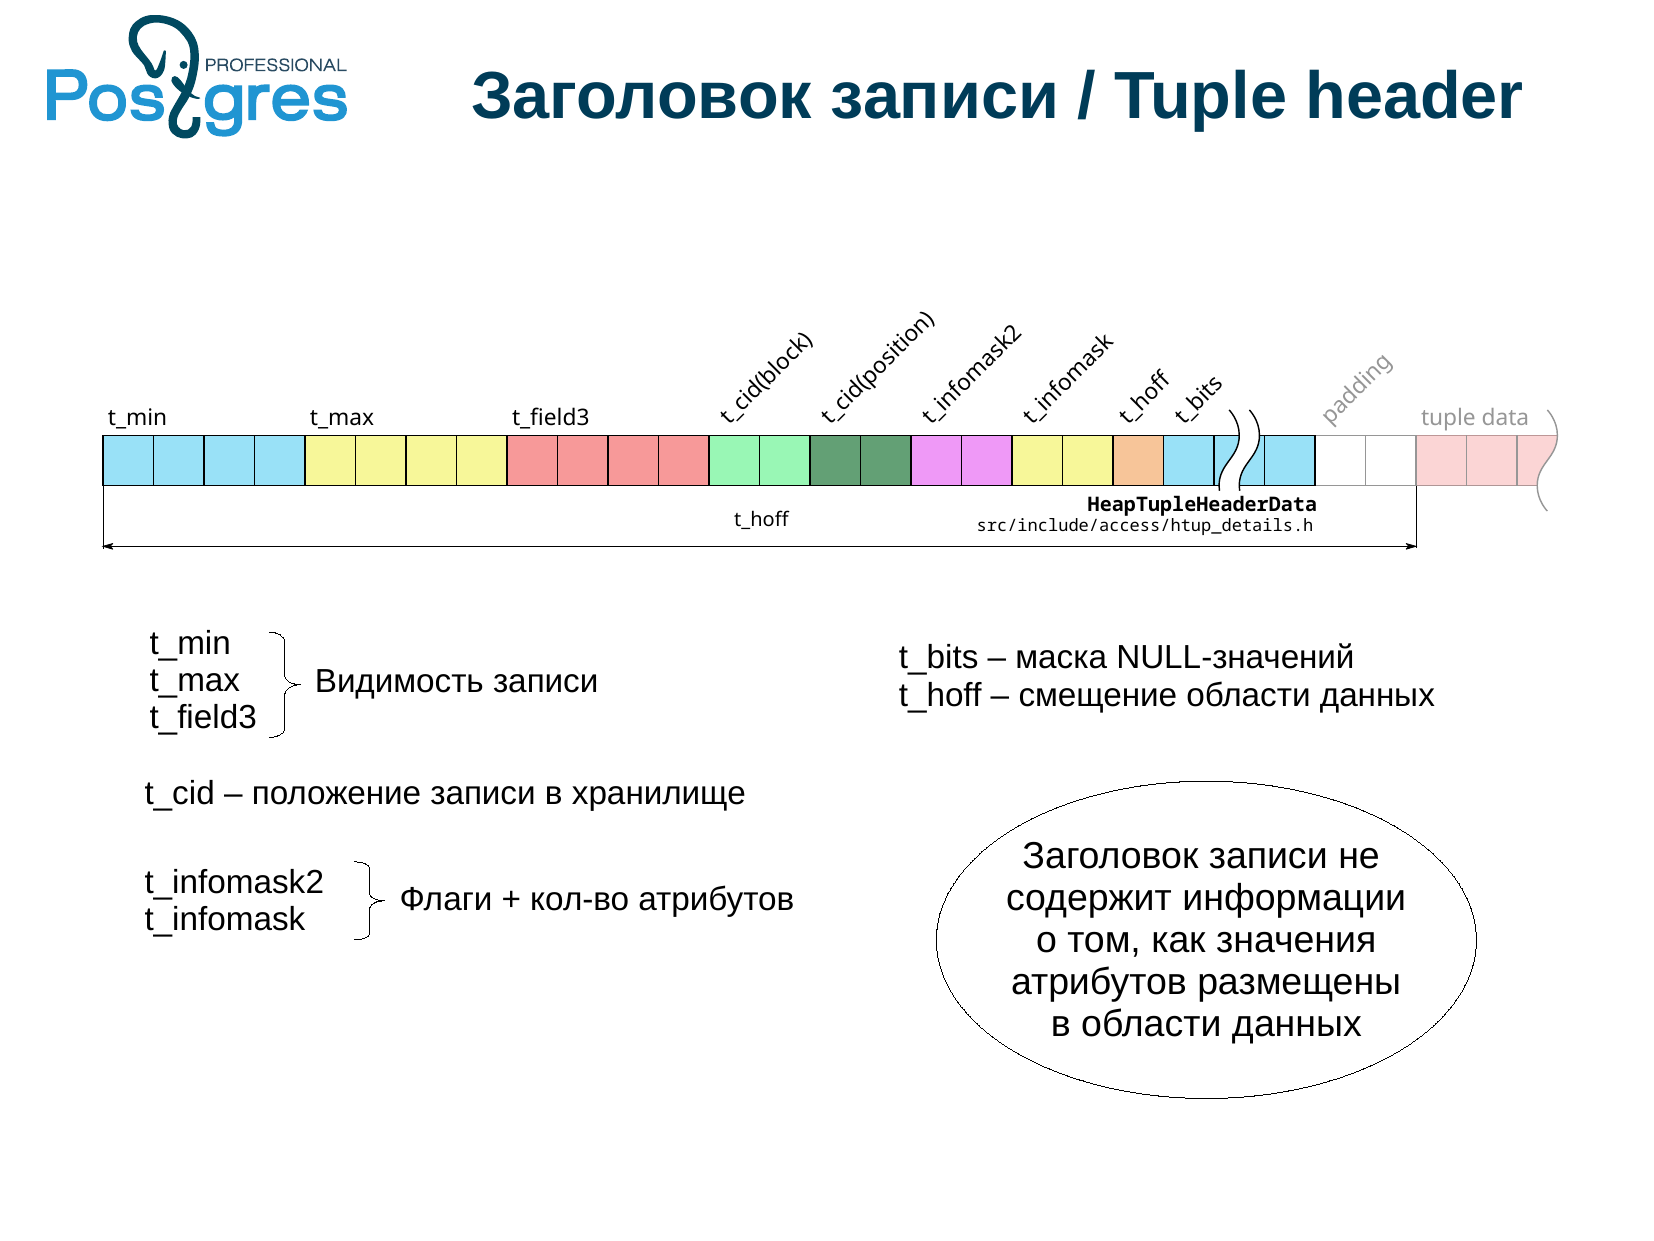

# Заголовок записи / Tuple header
t_min
t_max
t_field3
t_bits – маска NULL-значений
t_hoff – смещение области данных
Видимость записи
t_cid – положение записи в хранилище
Заголовок записи не
содержит информации
о том, как значения
атрибутов размещены
в области данных
t_infomask2
t_infomask
Флаги + кол-во атрибутов